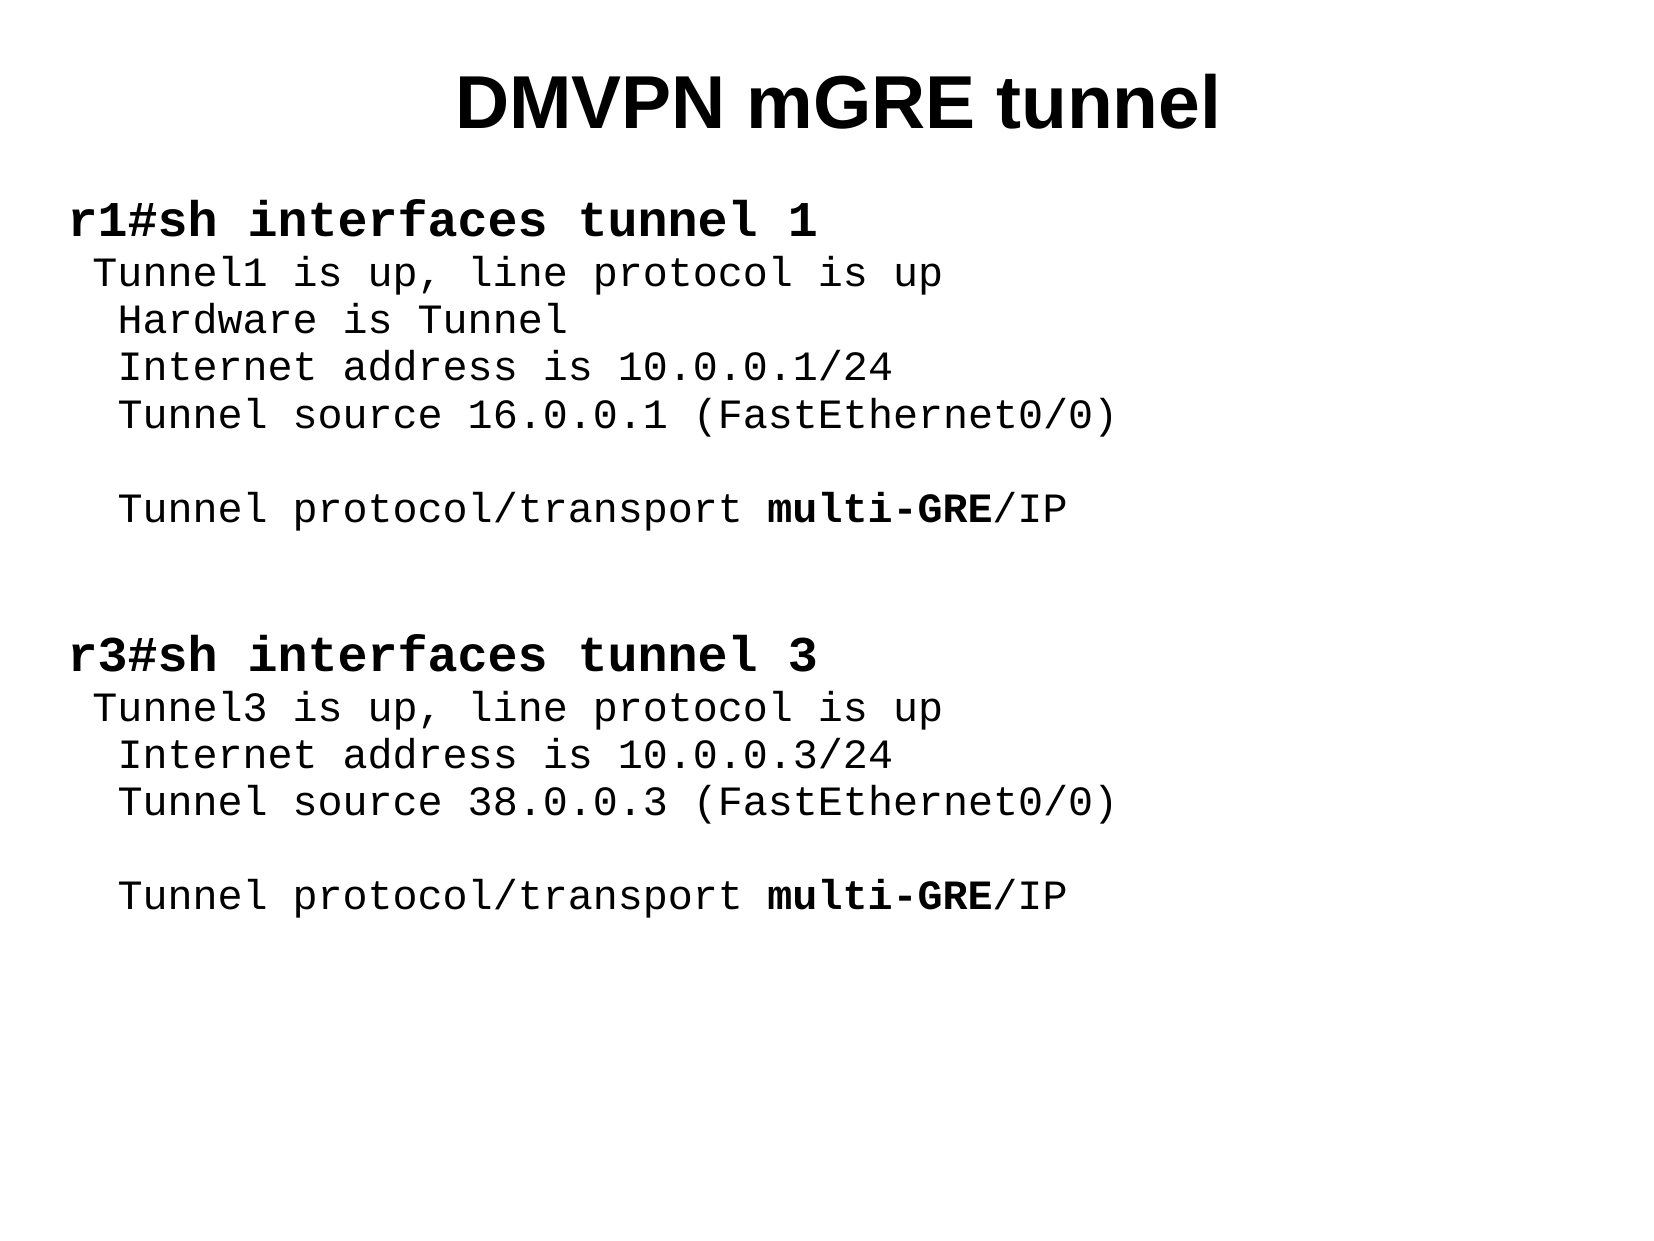

DMVPN mGRE tunnel
# r1#sh interfaces tunnel 1
 Tunnel1 is up, line protocol is up
 Hardware is Tunnel
 Internet address is 10.0.0.1/24
 Tunnel source 16.0.0.1 (FastEthernet0/0)
 Tunnel protocol/transport multi-GRE/IP
r3#sh interfaces tunnel 3
 Tunnel3 is up, line protocol is up
 Internet address is 10.0.0.3/24
 Tunnel source 38.0.0.3 (FastEthernet0/0)
 Tunnel protocol/transport multi-GRE/IP